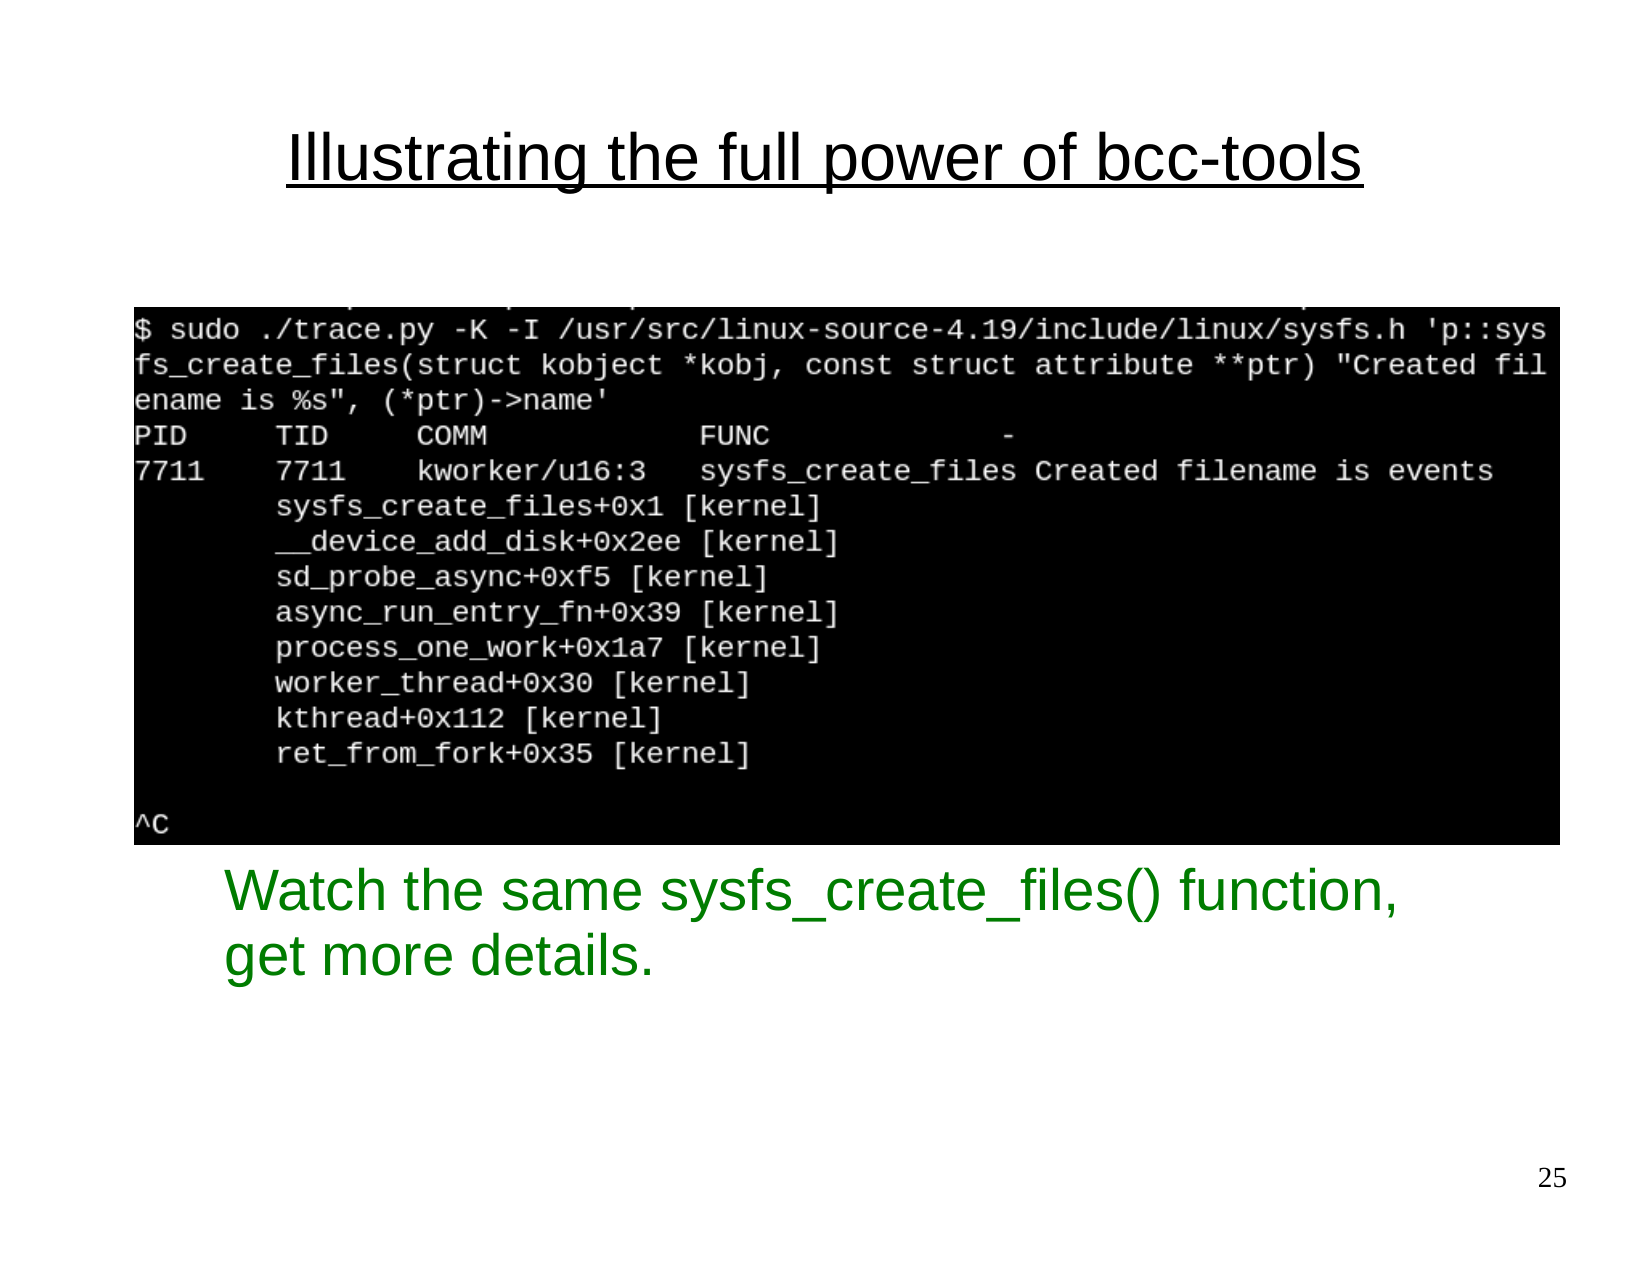

# Illustrating the full power of bcc-tools
Watch the same sysfs_create_files() function,
get more details.
25